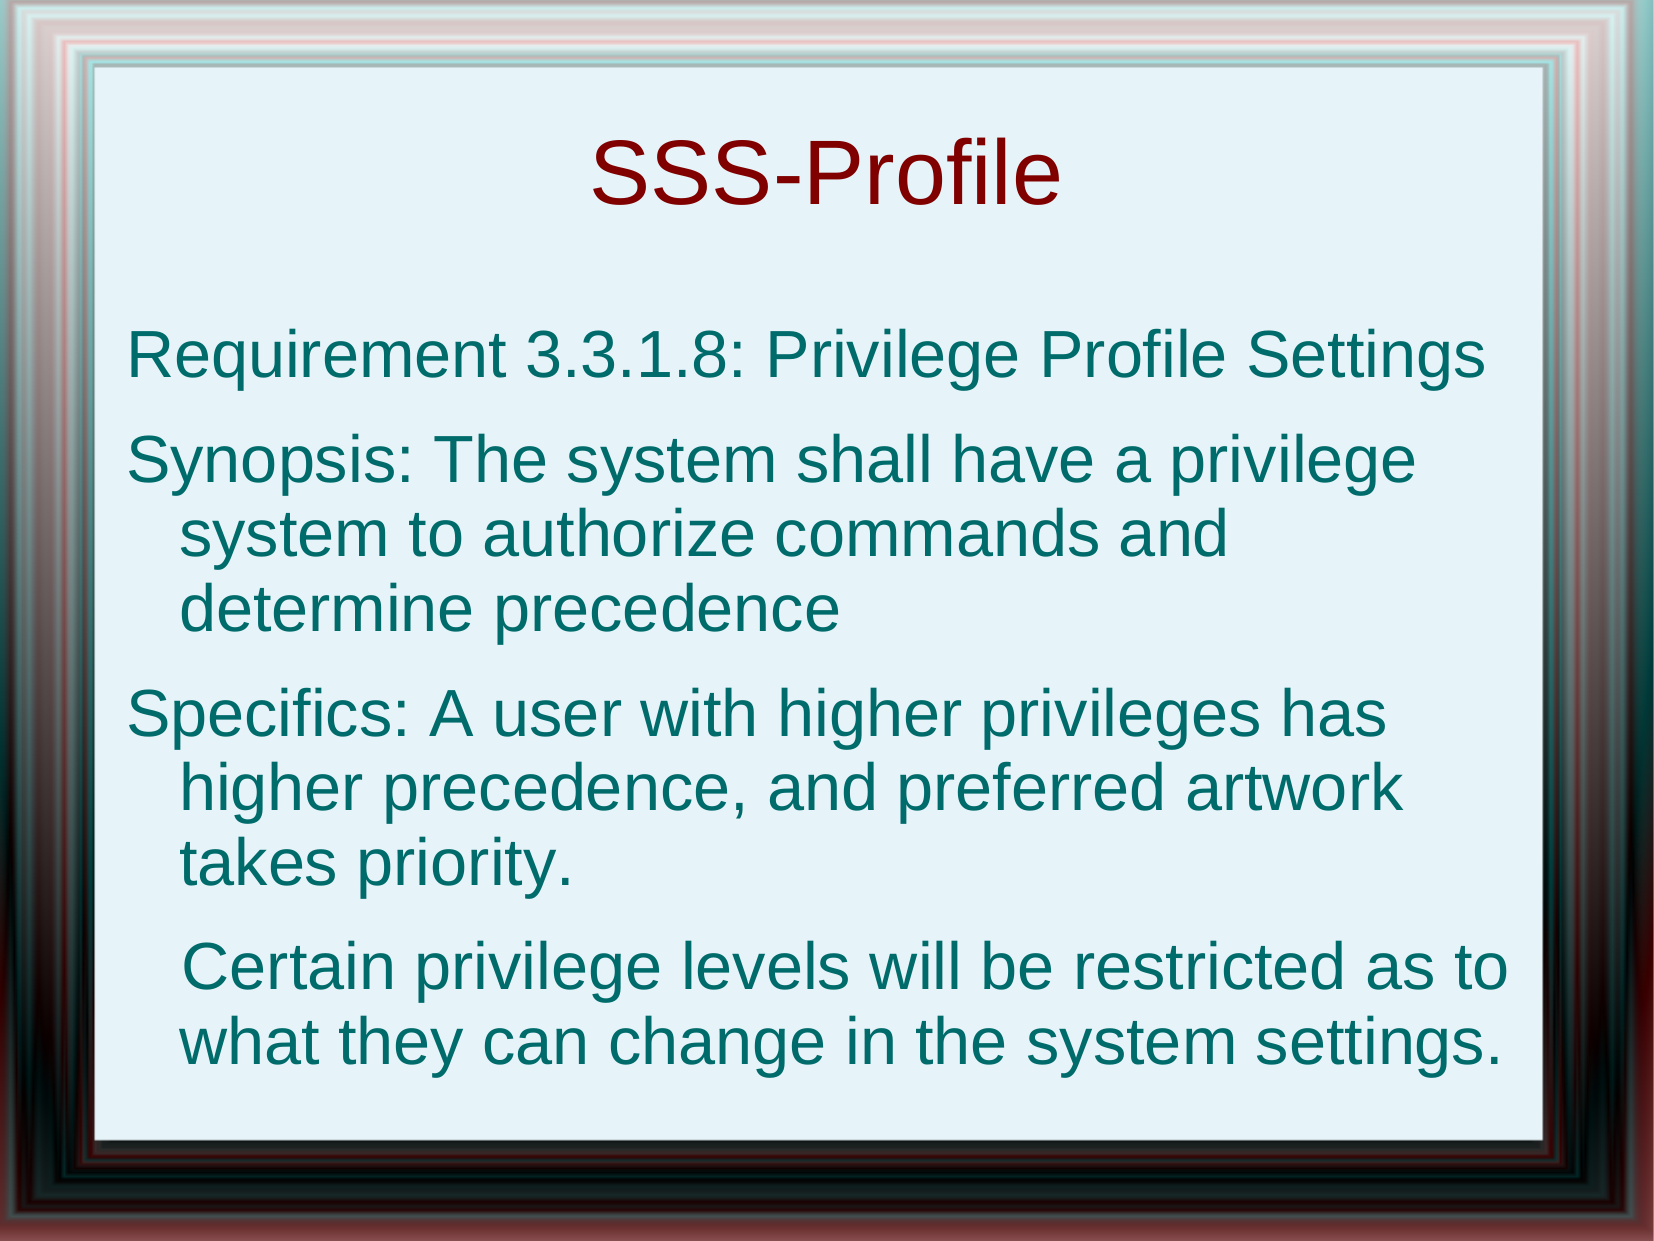

# SSS-Profile
Requirement 3.3.1.8: Privilege Profile Settings
Synopsis: The system shall have a privilege system to authorize commands and determine precedence
Specifics: A user with higher privileges has higher precedence, and preferred artwork takes priority.
 Certain privilege levels will be restricted as to what they can change in the system settings.